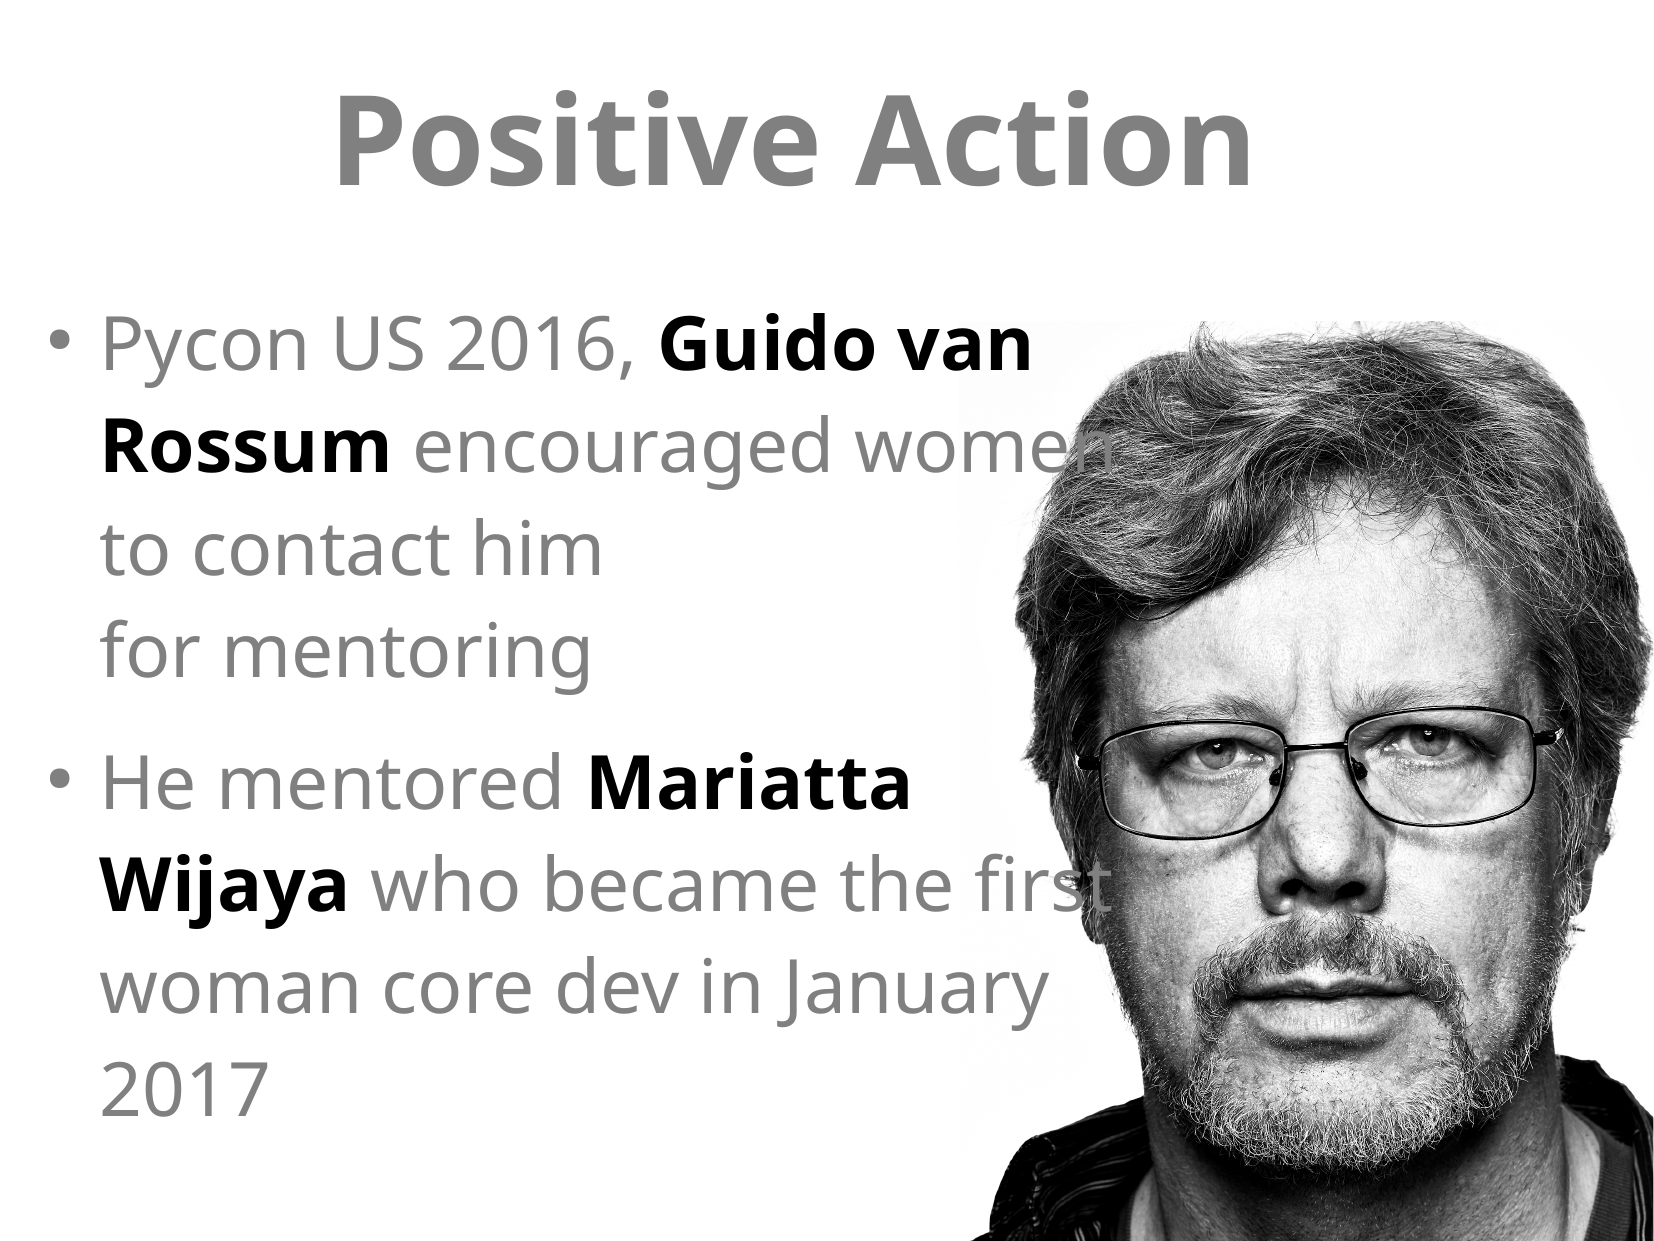

Positive Action
# Pycon US 2016, Guido van Rossum encouraged women to contact him for mentoring
He mentored Mariatta Wijaya who became the first woman core dev in January 2017